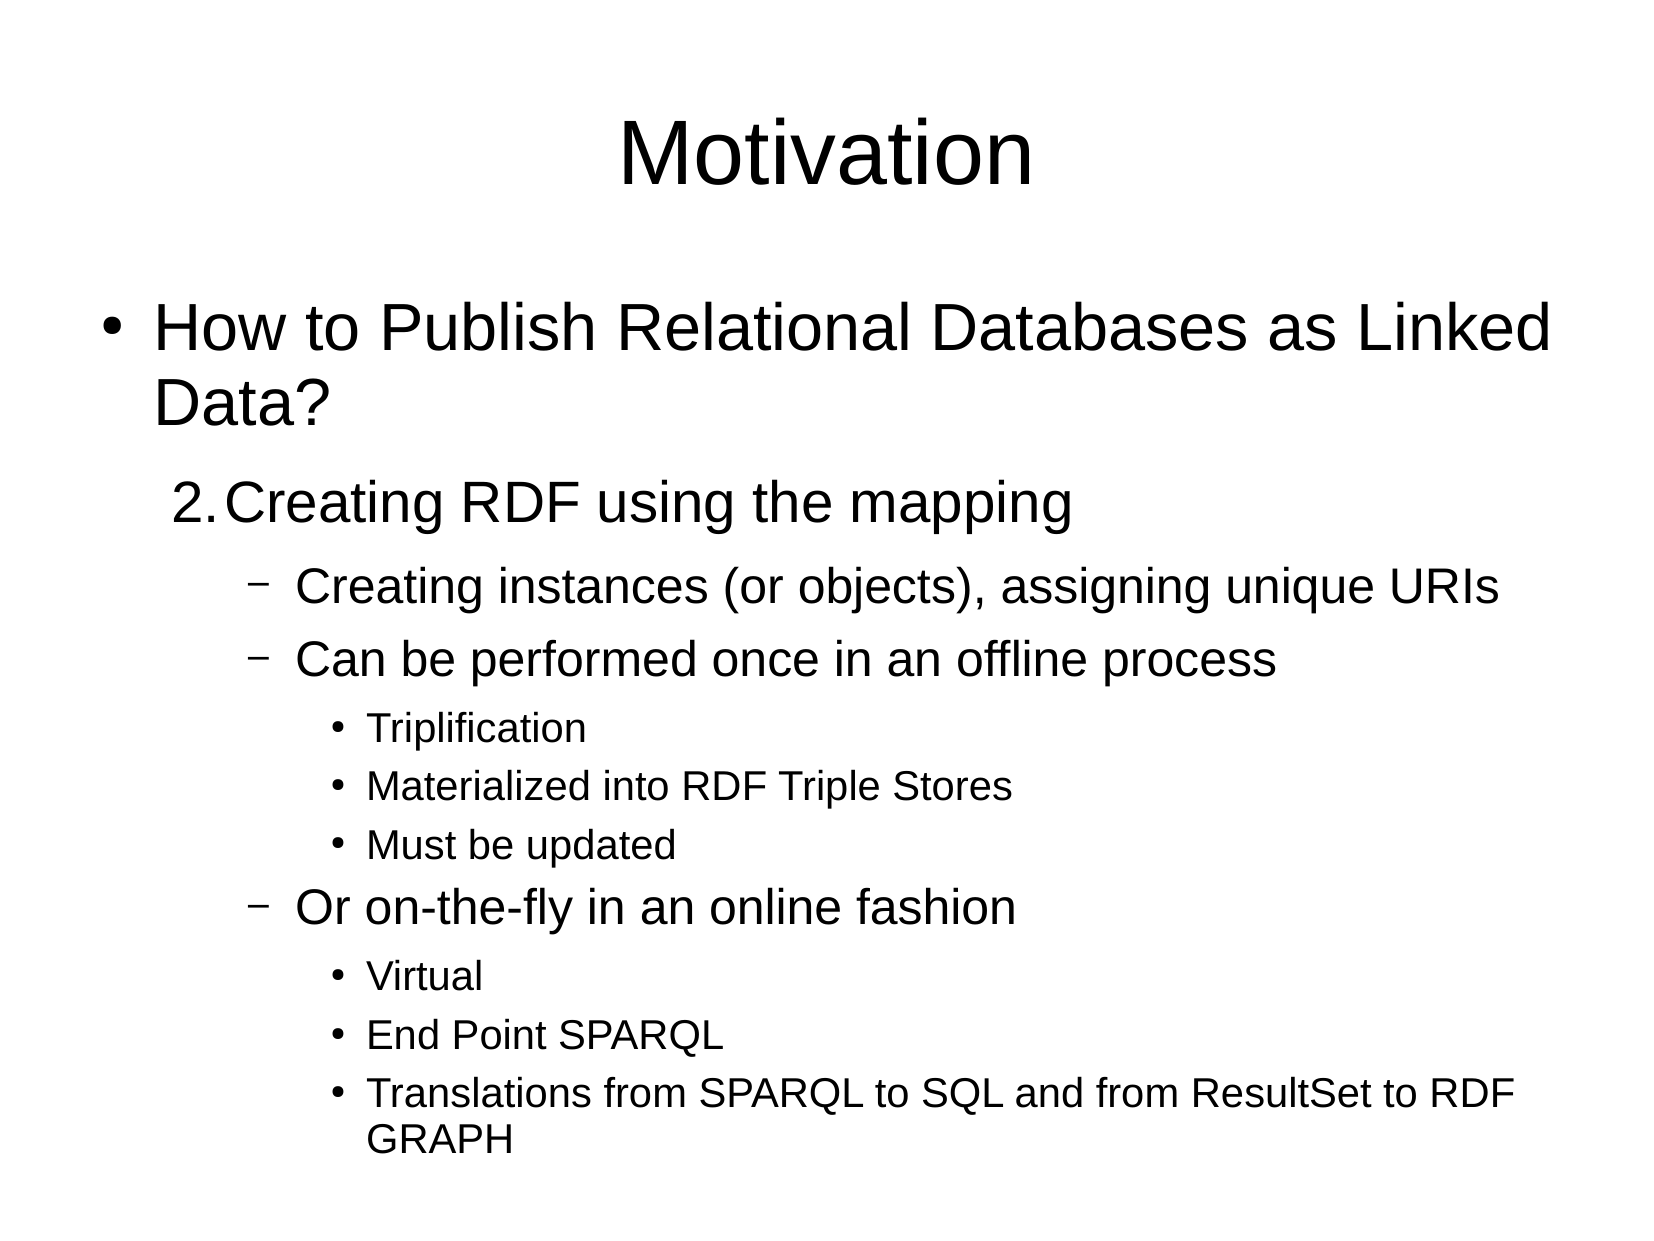

# Motivation
How to Publish Relational Databases as Linked Data?
Creating RDF using the mapping
Creating instances (or objects), assigning unique URIs
Can be performed once in an offline process
Triplification
Materialized into RDF Triple Stores
Must be updated
Or on-the-fly in an online fashion
Virtual
End Point SPARQL
Translations from SPARQL to SQL and from ResultSet to RDF GRAPH